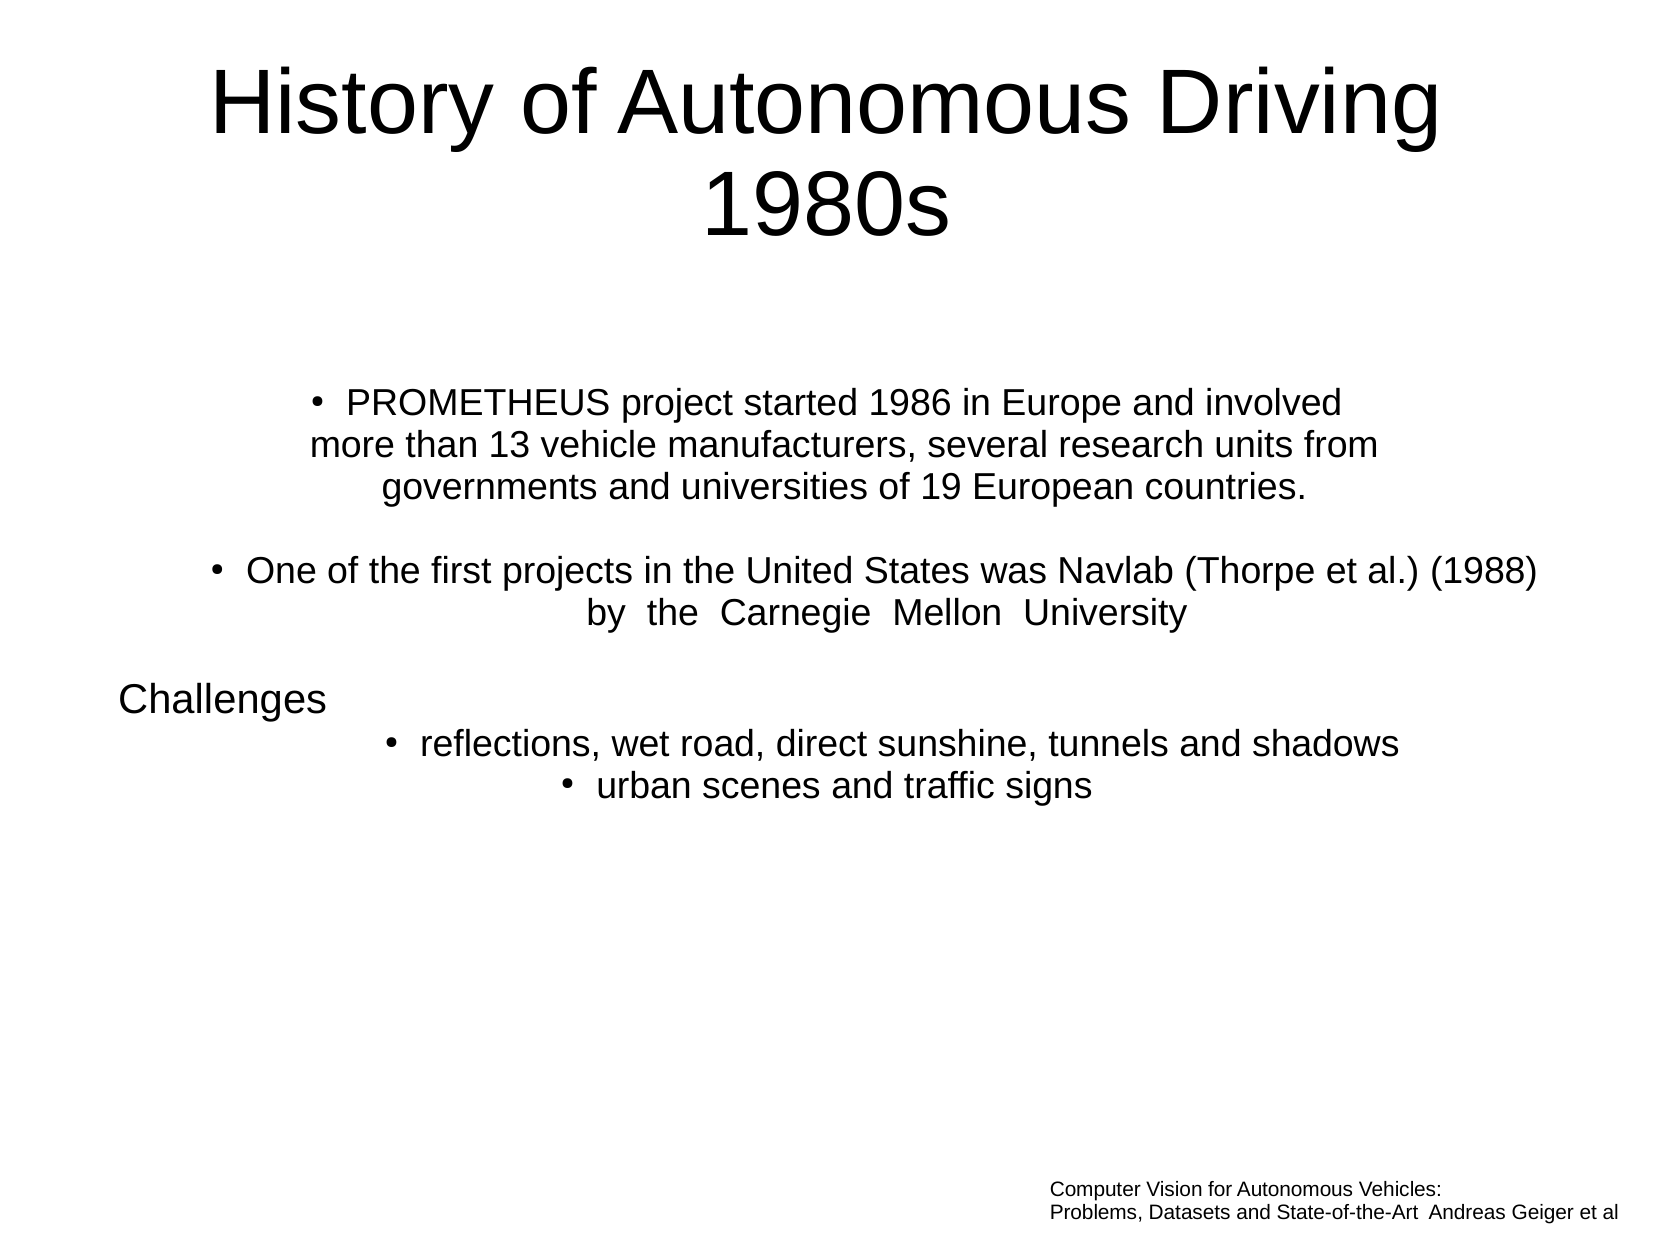

# History of Autonomous Driving 1980s
PROMETHEUS project started 1986 in Europe and involved
more than 13 vehicle manufacturers, several research units from
governments and universities of 19 European countries.
One of the first projects in the United States was Navlab (Thorpe et al.) (1988) by the Carnegie Mellon University
Challenges
reflections, wet road, direct sunshine, tunnels and shadows
urban scenes and traffic signs
Computer Vision for Autonomous Vehicles:
Problems, Datasets and State-of-the-Art Andreas Geiger et al